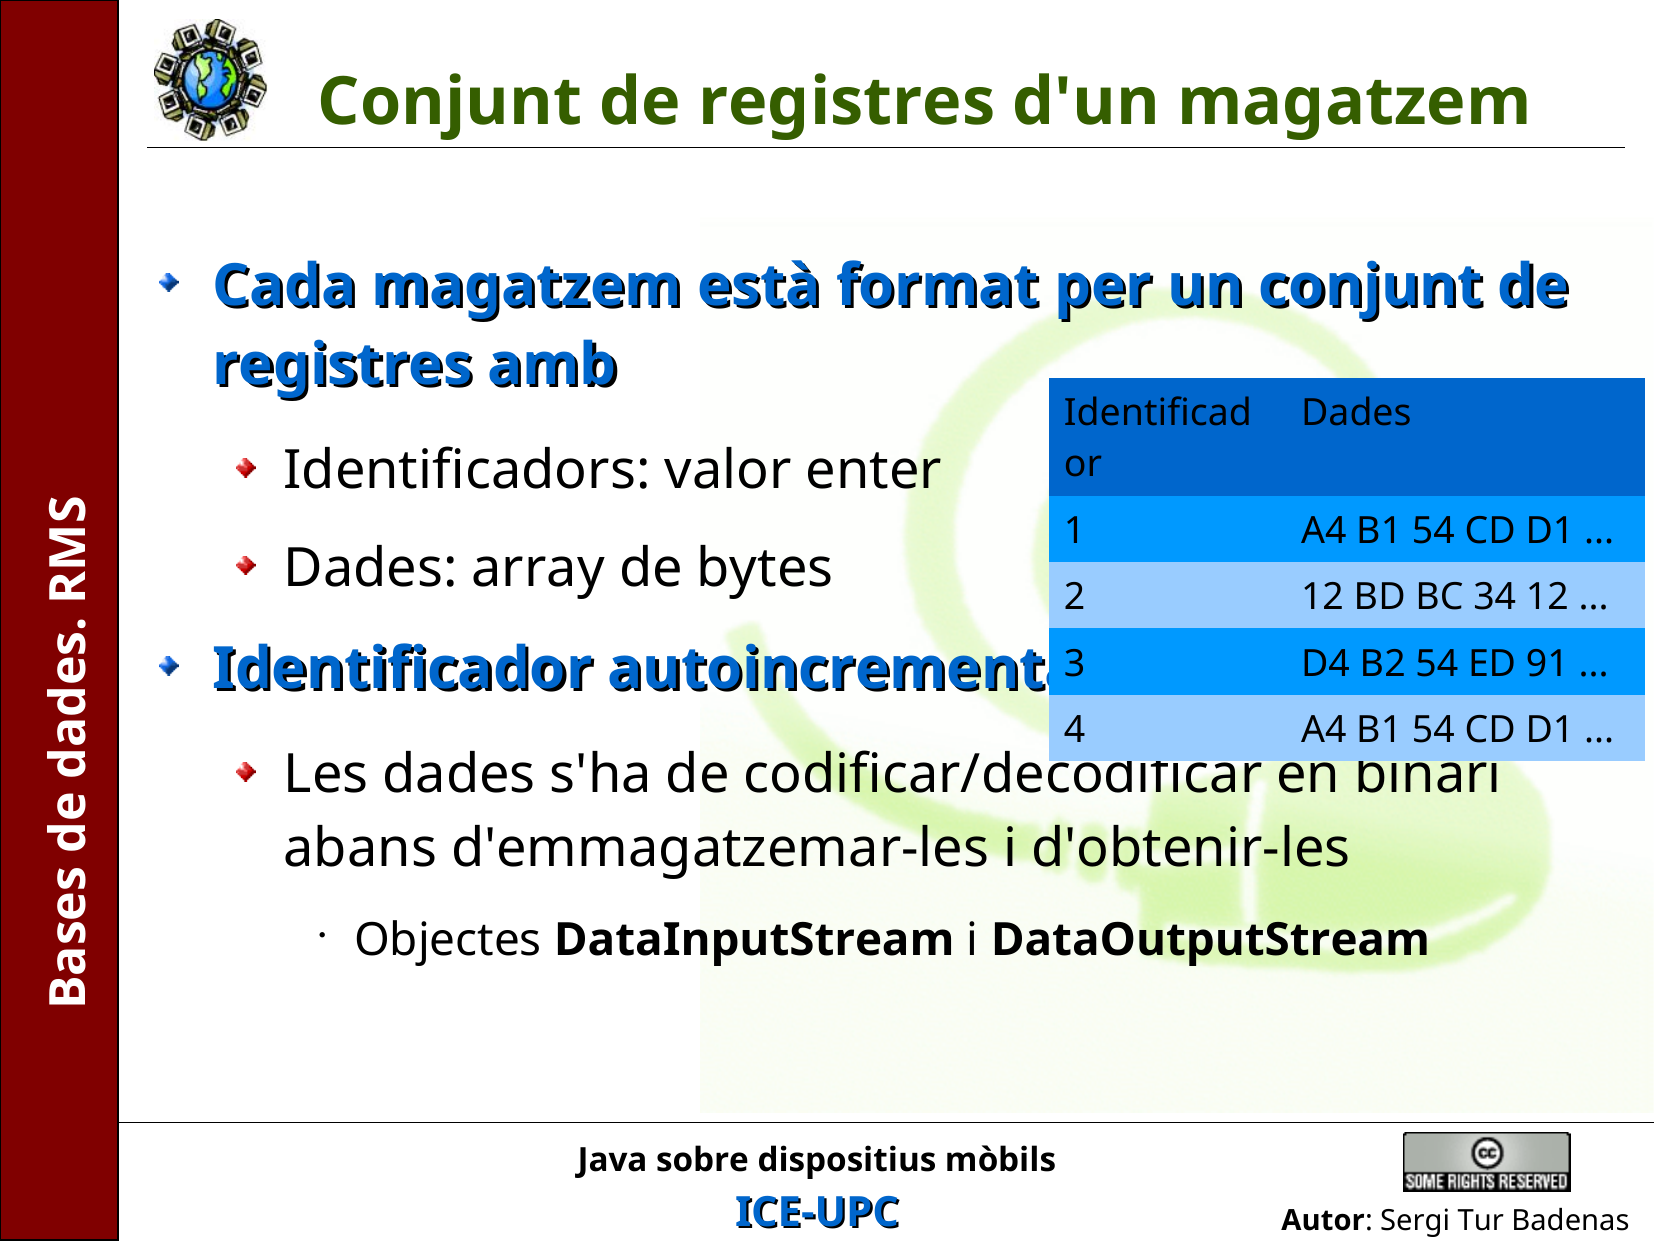

# Conjunt de registres d'un magatzem
Cada magatzem està format per un conjunt de registres amb
Identificadors: valor enter
Dades: array de bytes
Identificador autoincremental
Les dades s'ha de codificar/decodificar en binari abans d'emmagatzemar-les i d'obtenir-les
Objectes DataInputStream i DataOutputStream
| Identificador | Dades |
| --- | --- |
| 1 | A4 B1 54 CD D1 ... |
| 2 | 12 BD BC 34 12 ... |
| 3 | D4 B2 54 ED 91 ... |
| 4 | A4 B1 54 CD D1 ... |